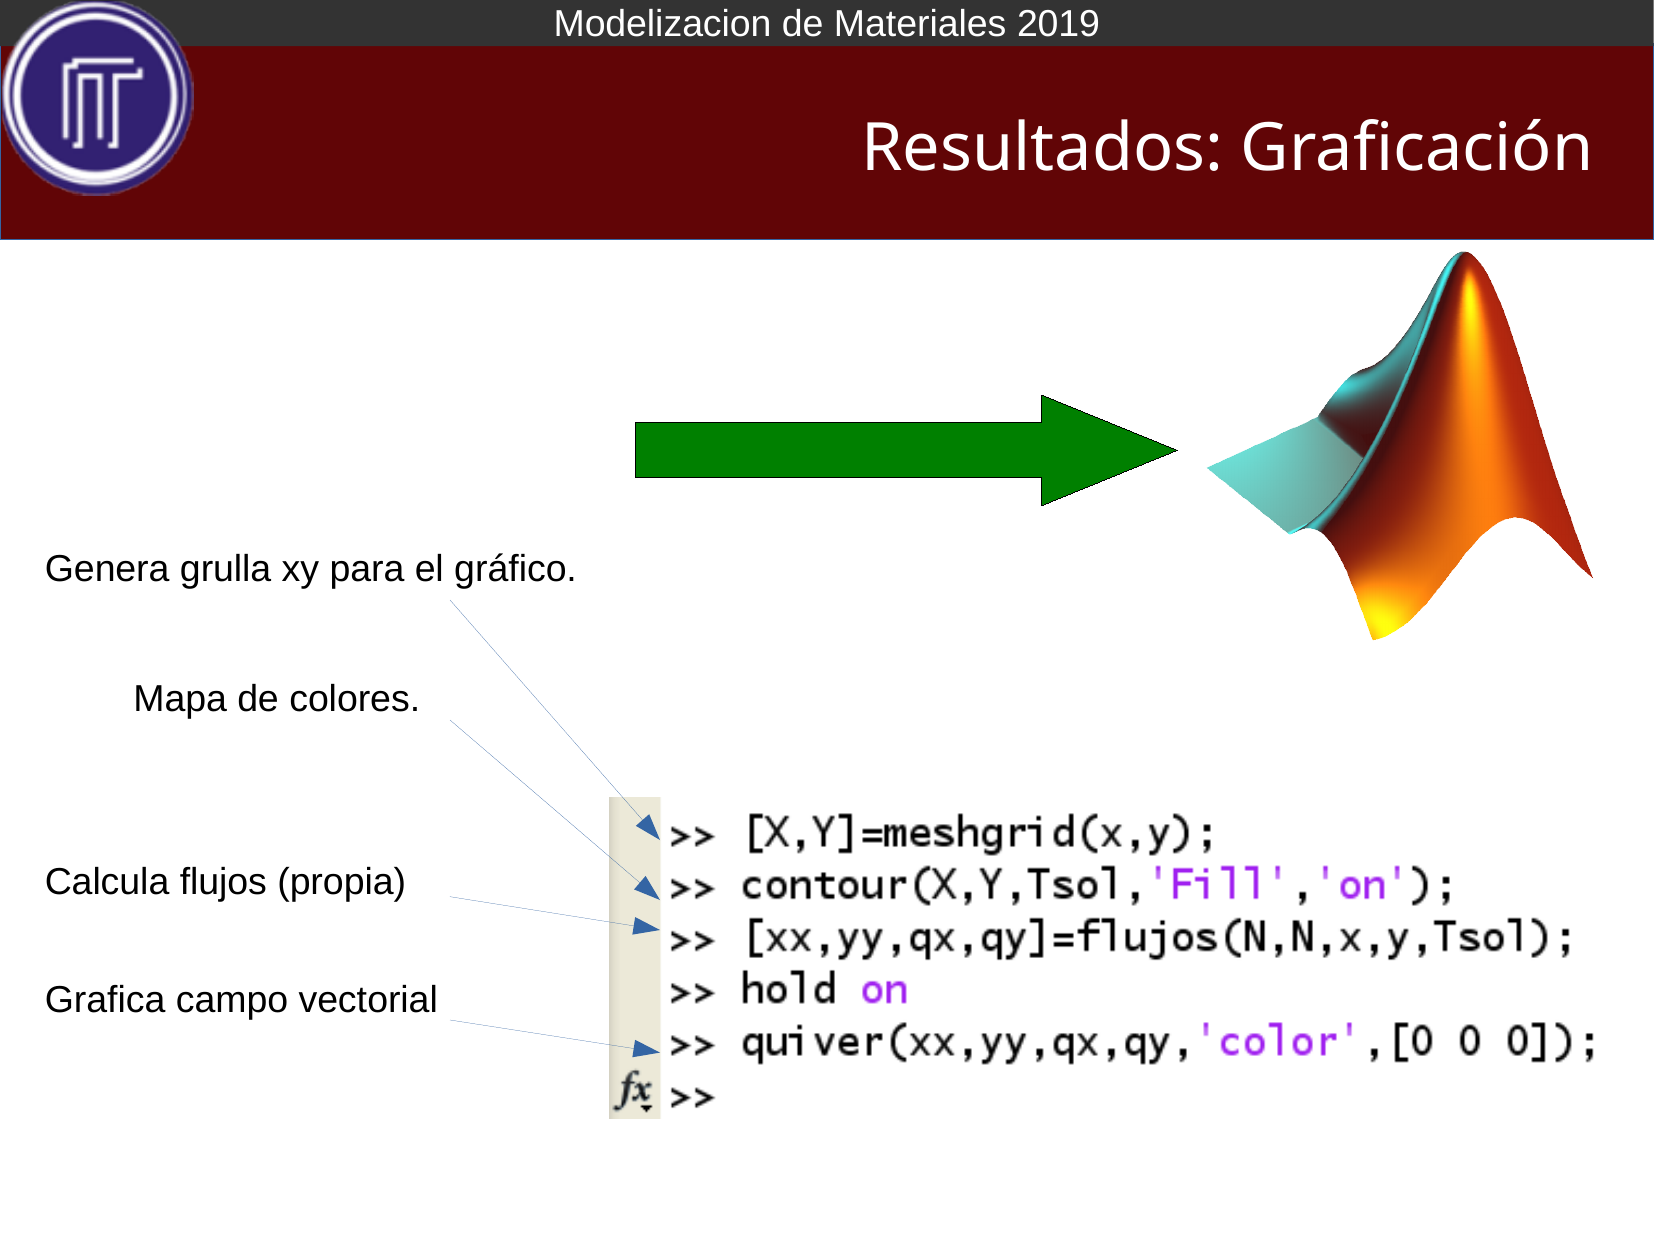

# Resultados: Graficación
Genera grulla xy para el gráfico.
Mapa de colores.
Calcula flujos (propia)
Grafica campo vectorial